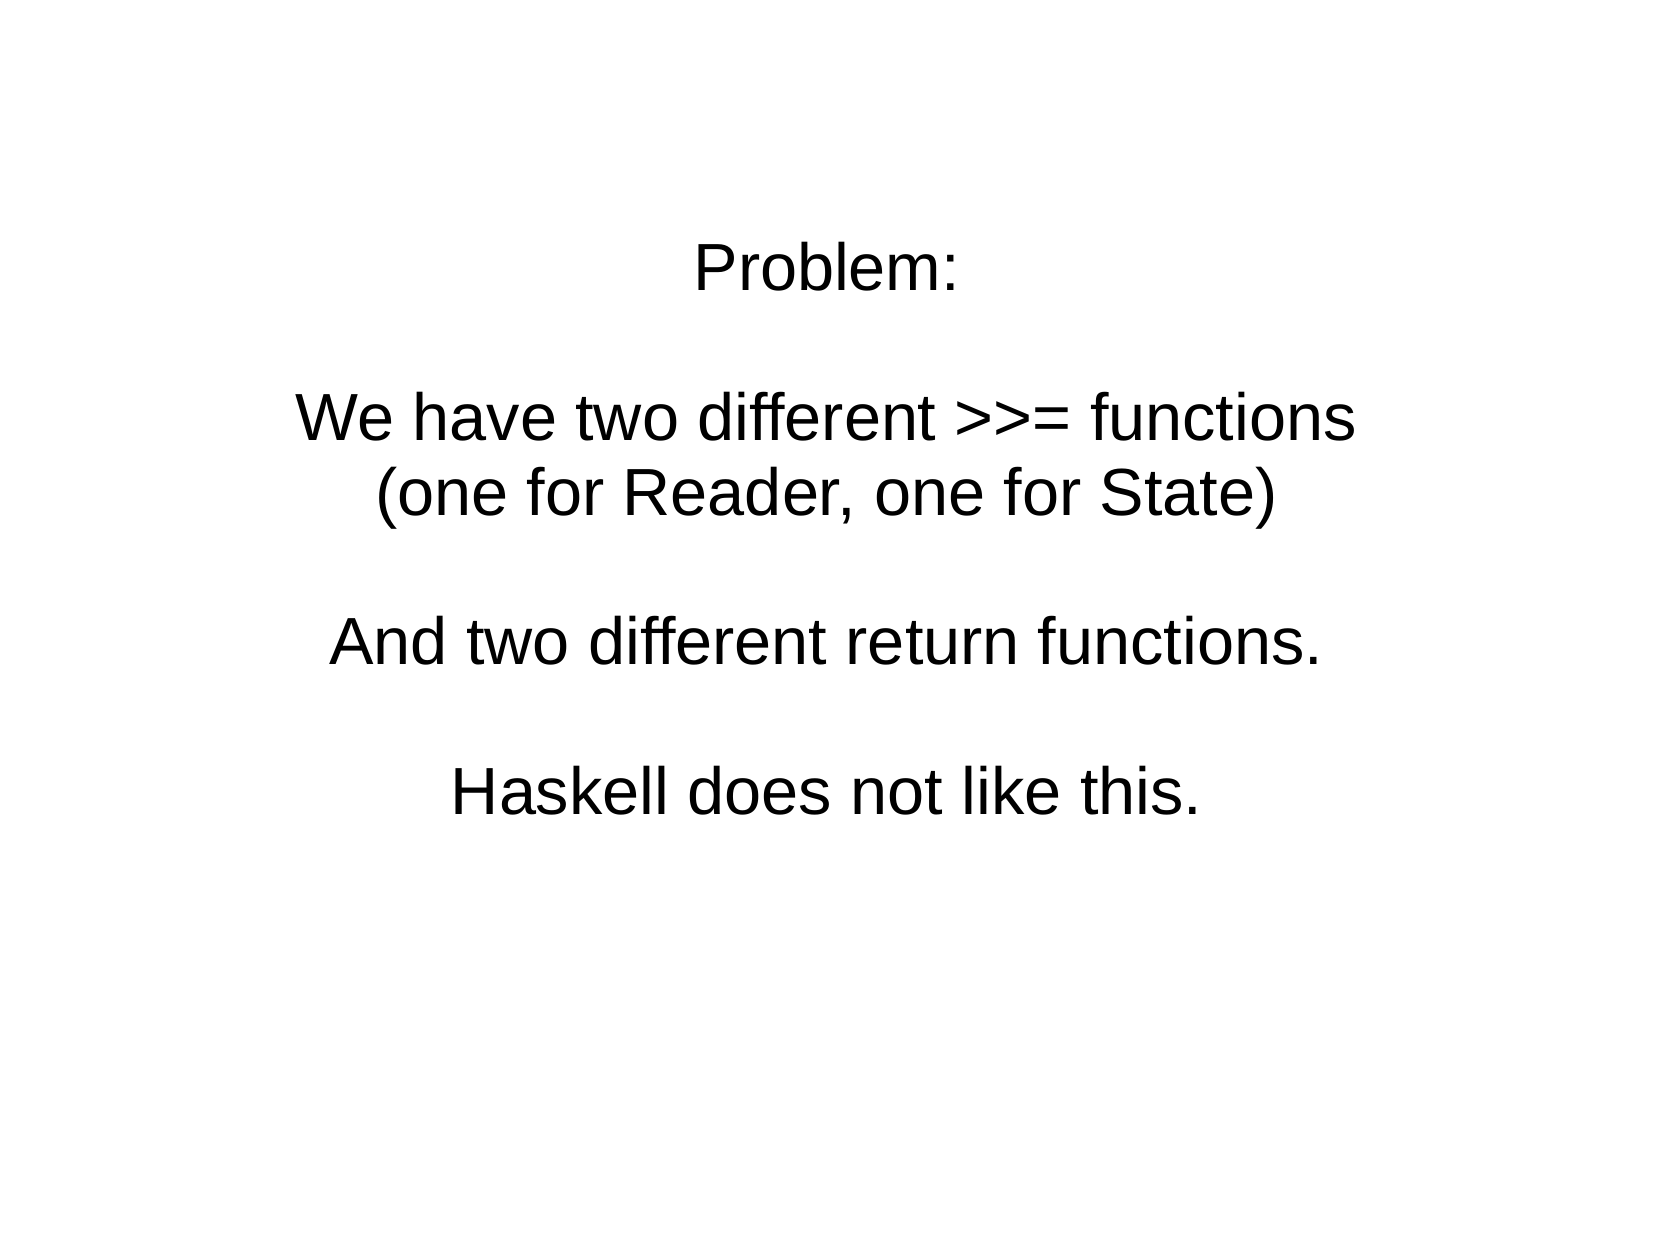

# Problem:
We have two different >>= functions
(one for Reader, one for State)
And two different return functions.
Haskell does not like this.